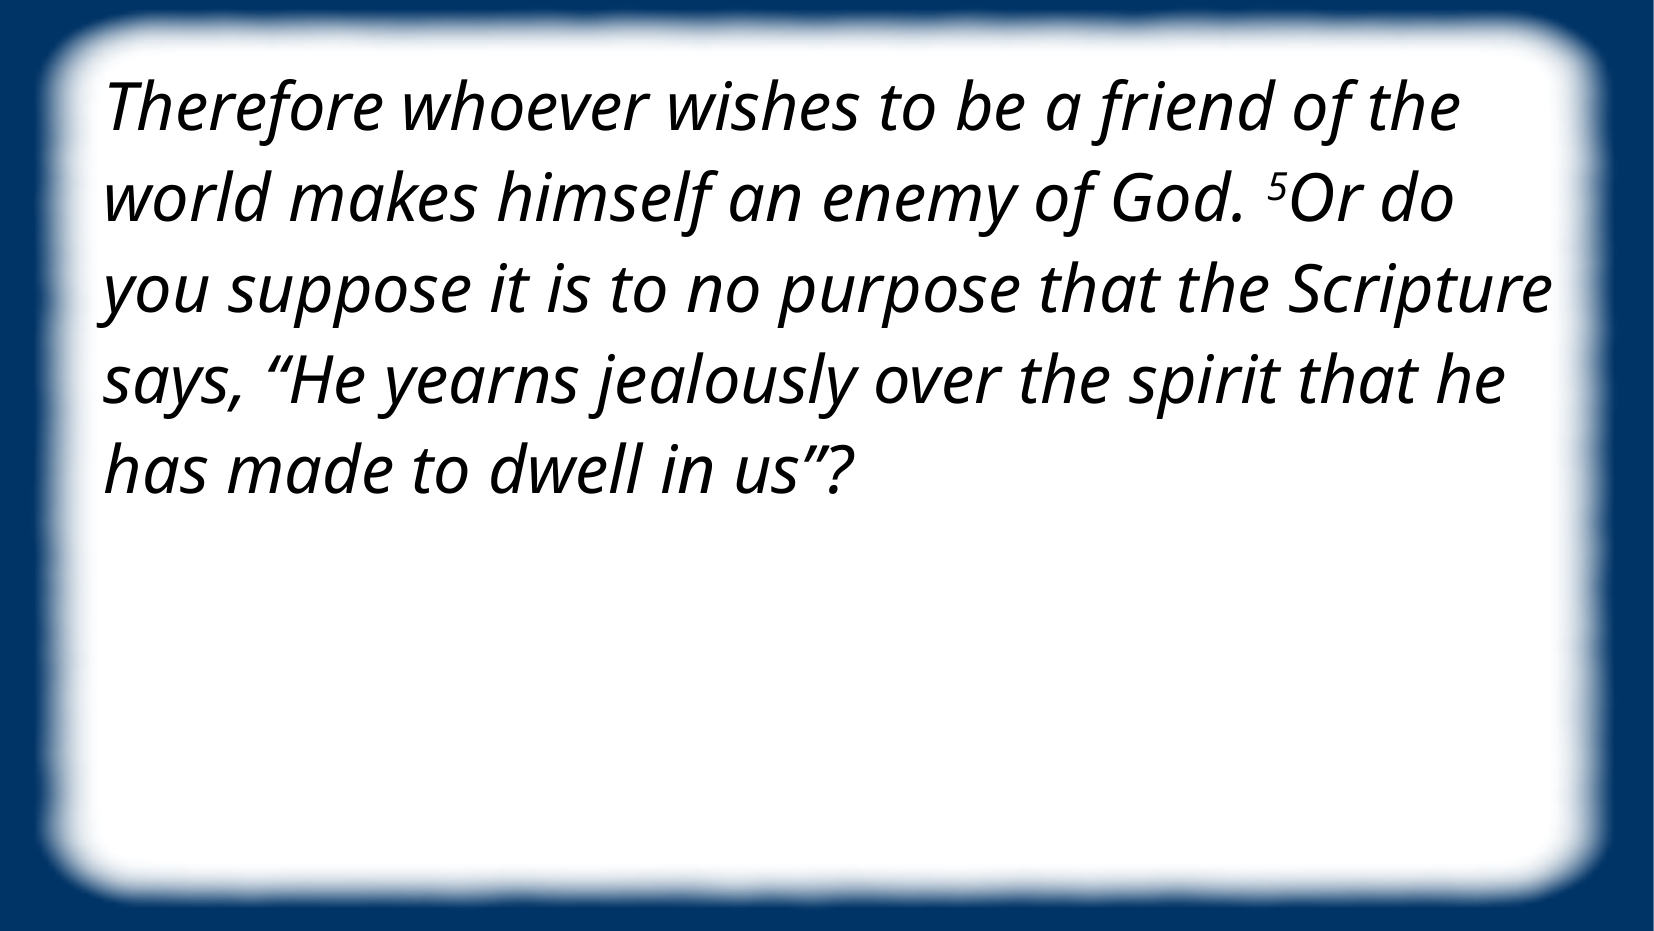

Therefore whoever wishes to be a friend of the world makes himself an enemy of God. 5Or do you suppose it is to no purpose that the Scripture says, “He yearns jealously over the spirit that he has made to dwell in us”?